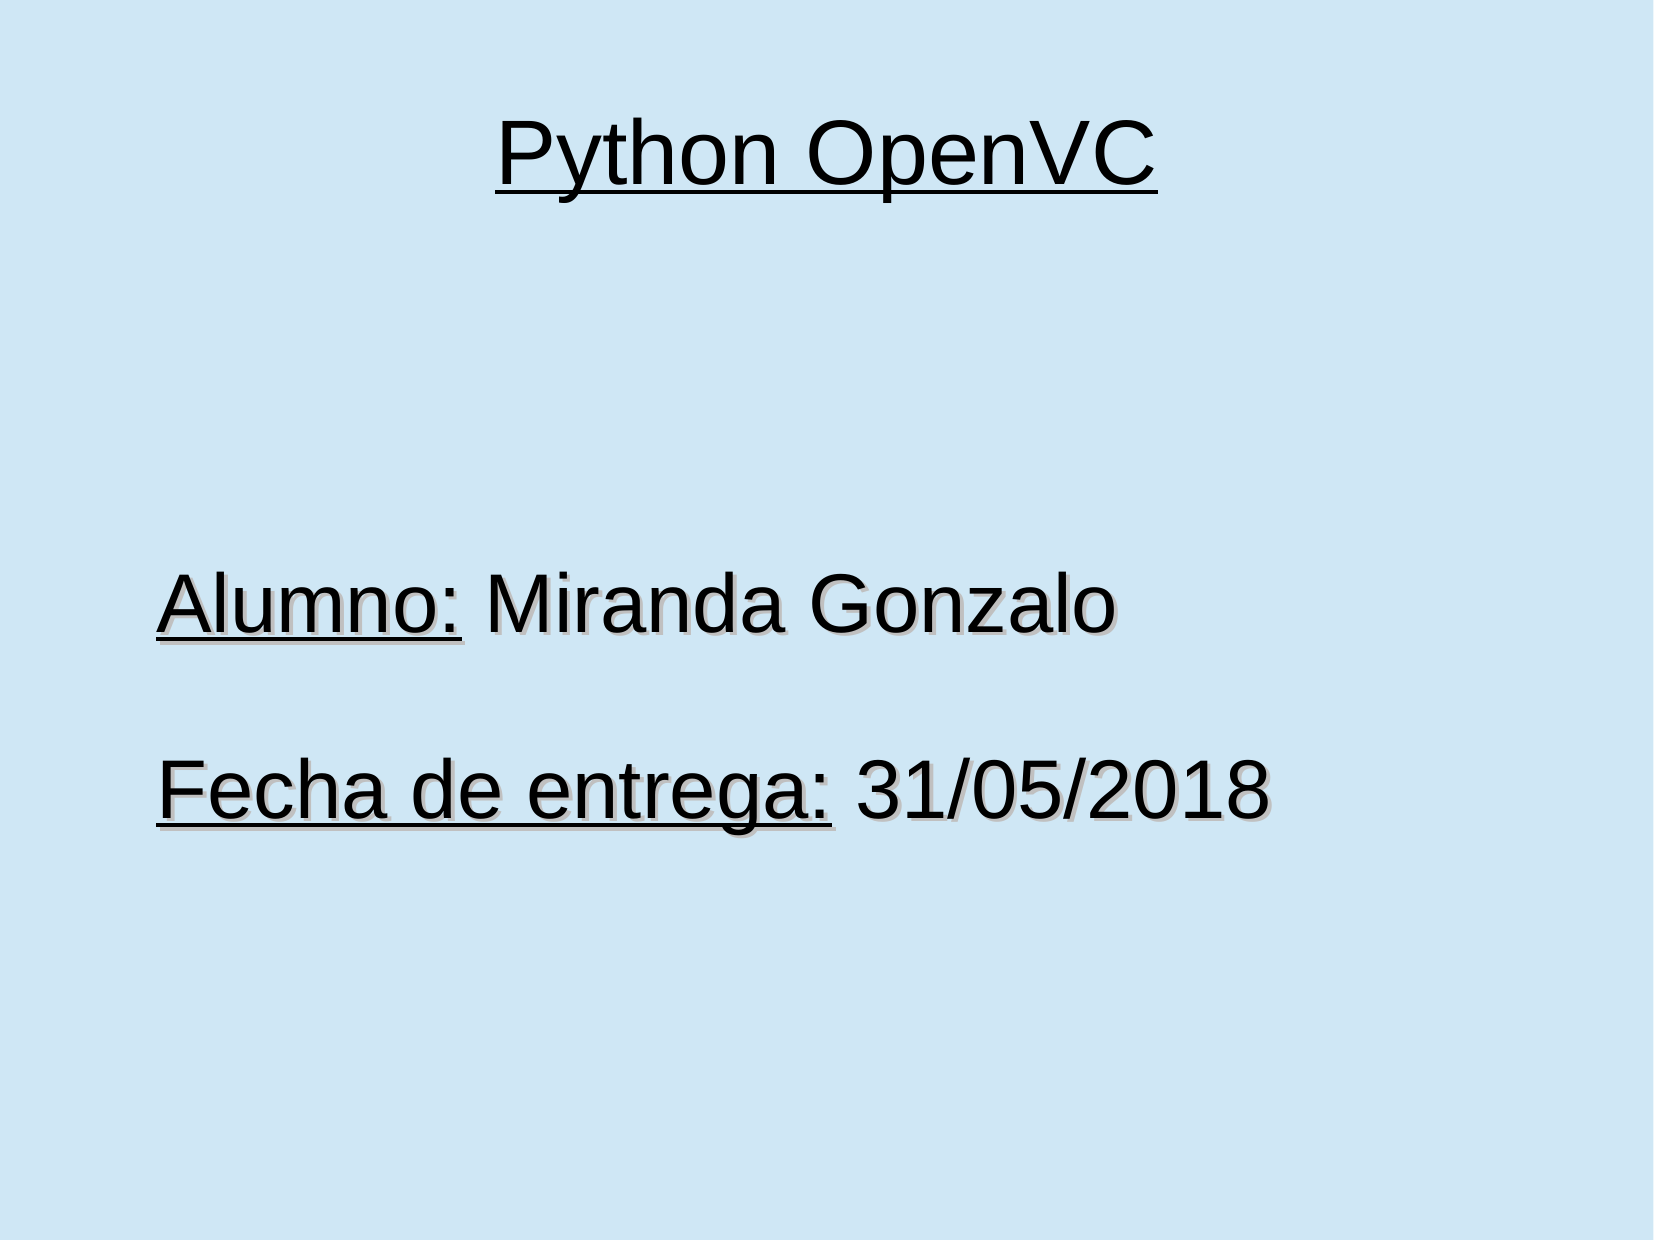

Python OpenVC
# Alumno: Miranda Gonzalo
	Fecha de entrega: 31/05/2018